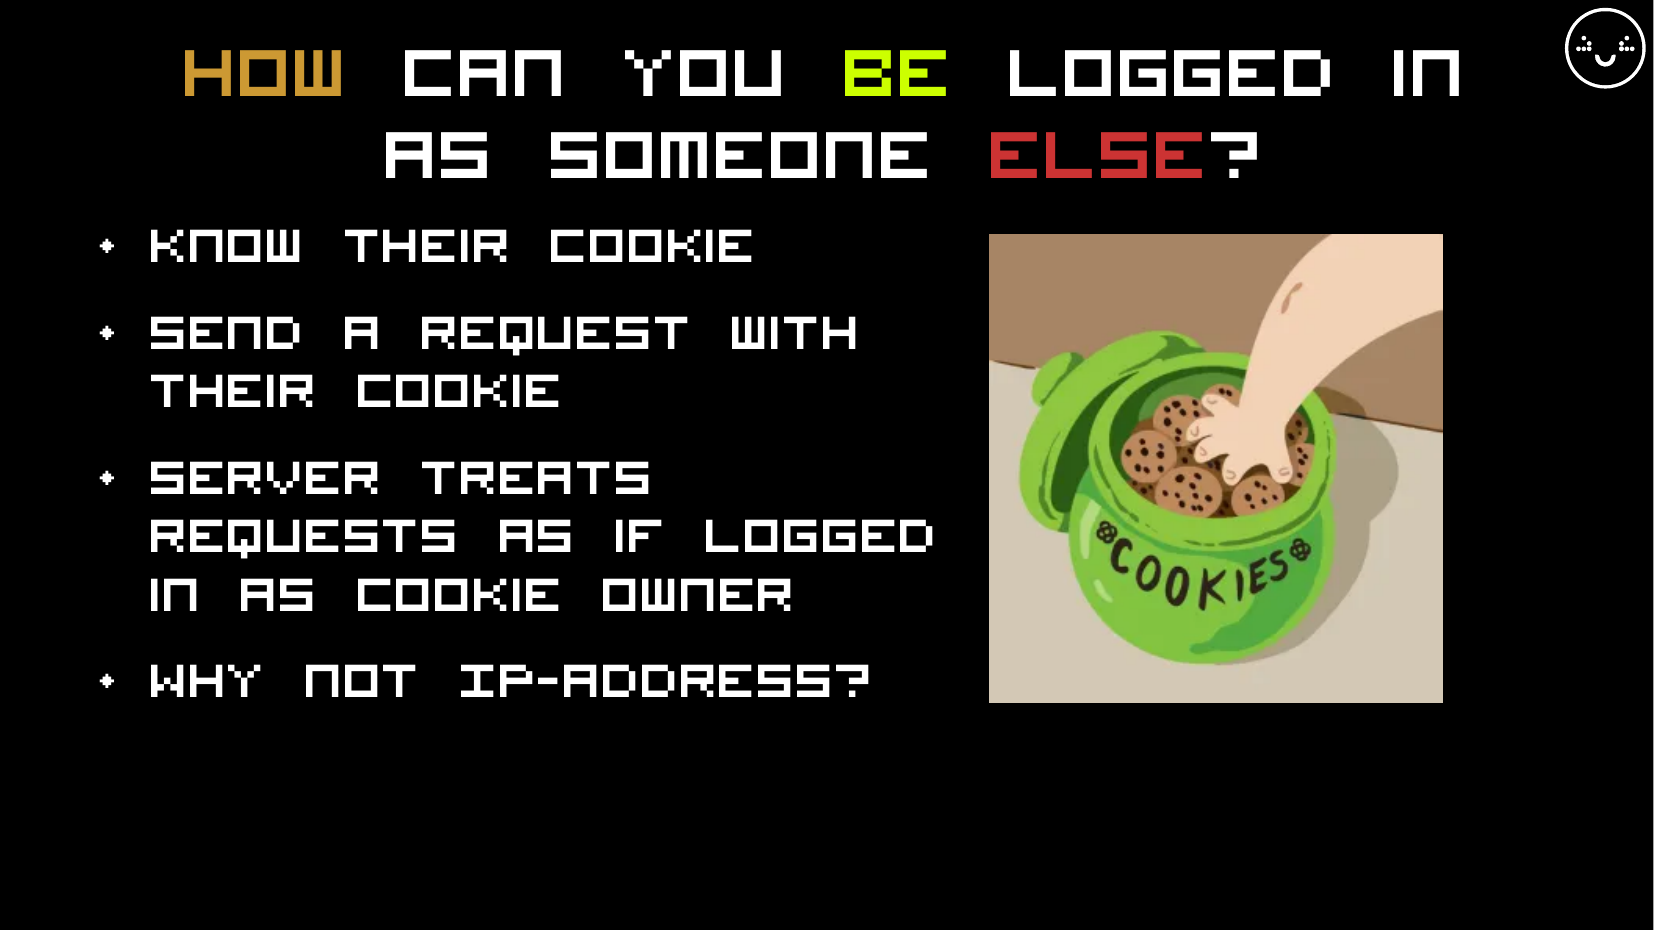

# How can you be logged in as someone else?
know their cookie
Send a request with their cookie
Server treats requests as if logged in as cookie owner
Why not IP-address?